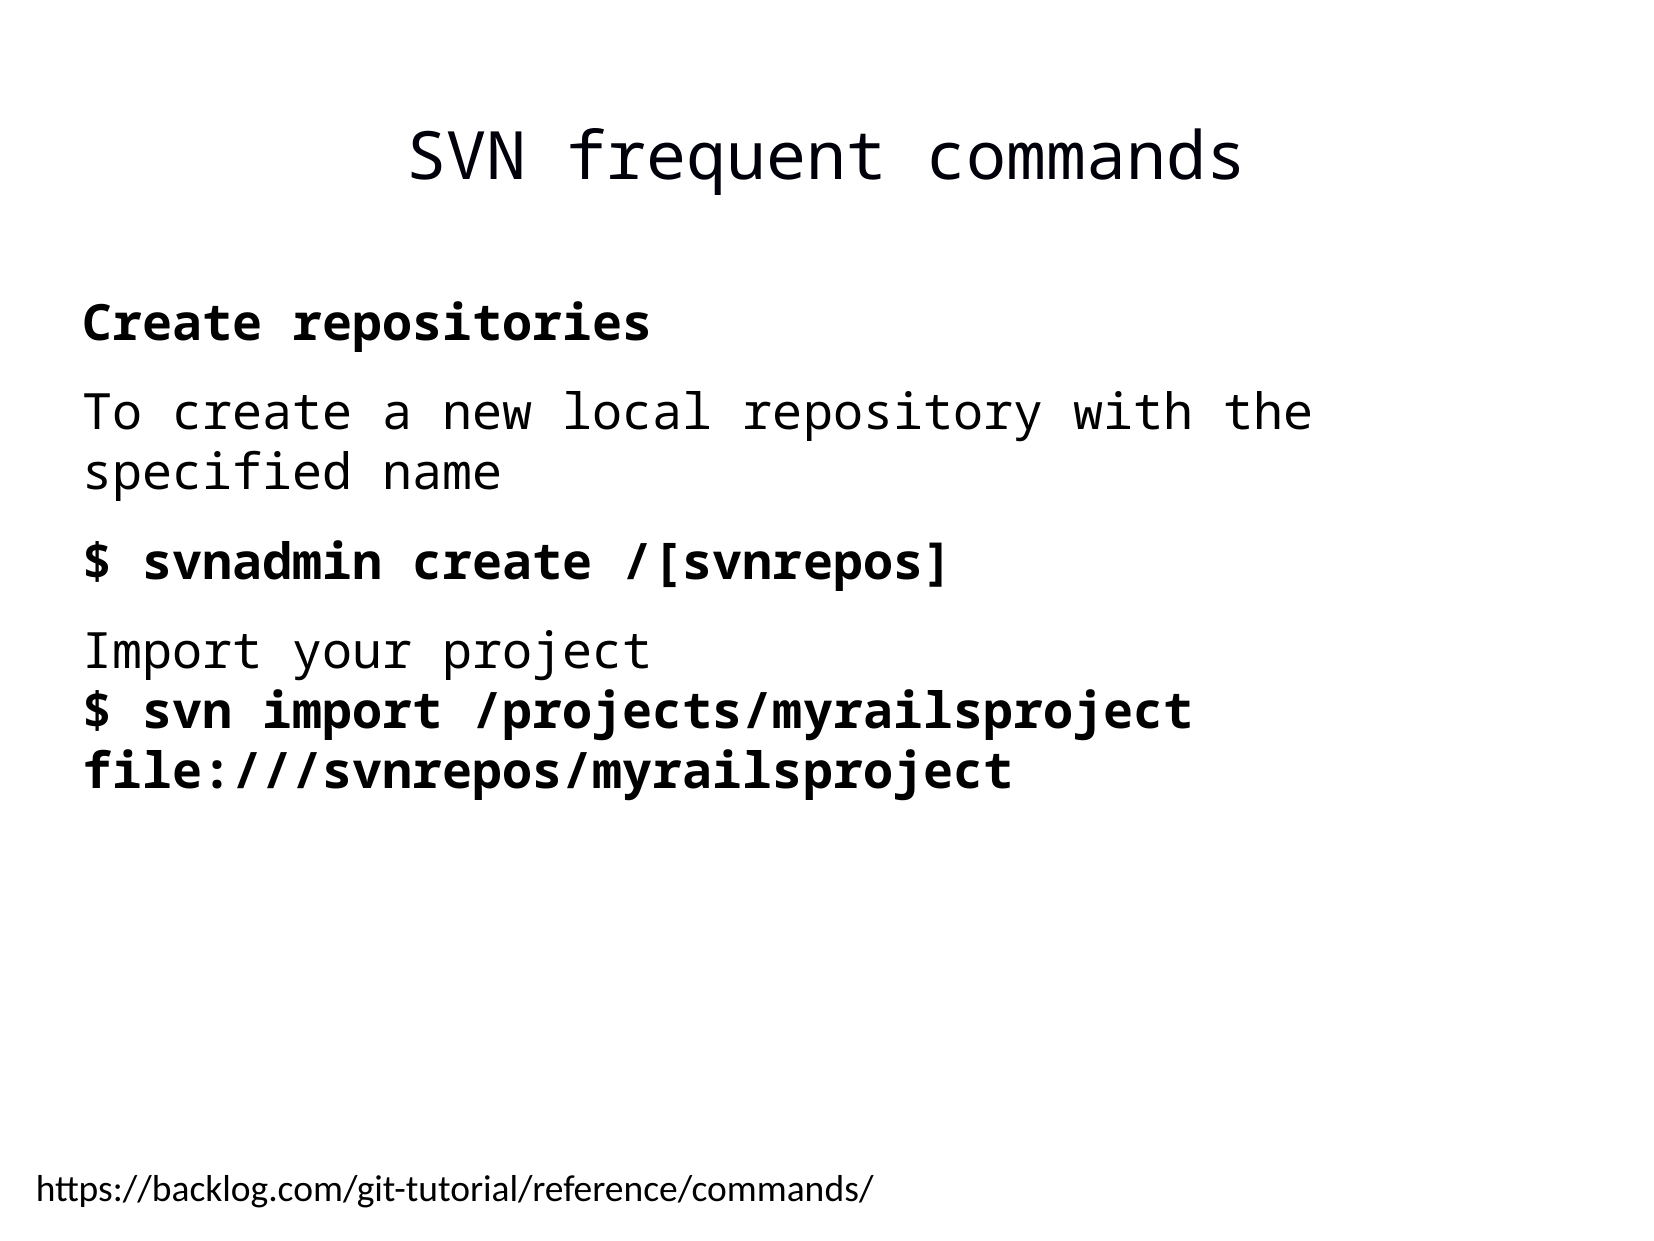

SVN frequent commands
Create repositories
To create a new local repository with the specified name
$ svnadmin create /[svnrepos]
Import your project
$ svn import /projects/myrailsproject file:///svnrepos/myrailsproject
https://backlog.com/git-tutorial/reference/commands/